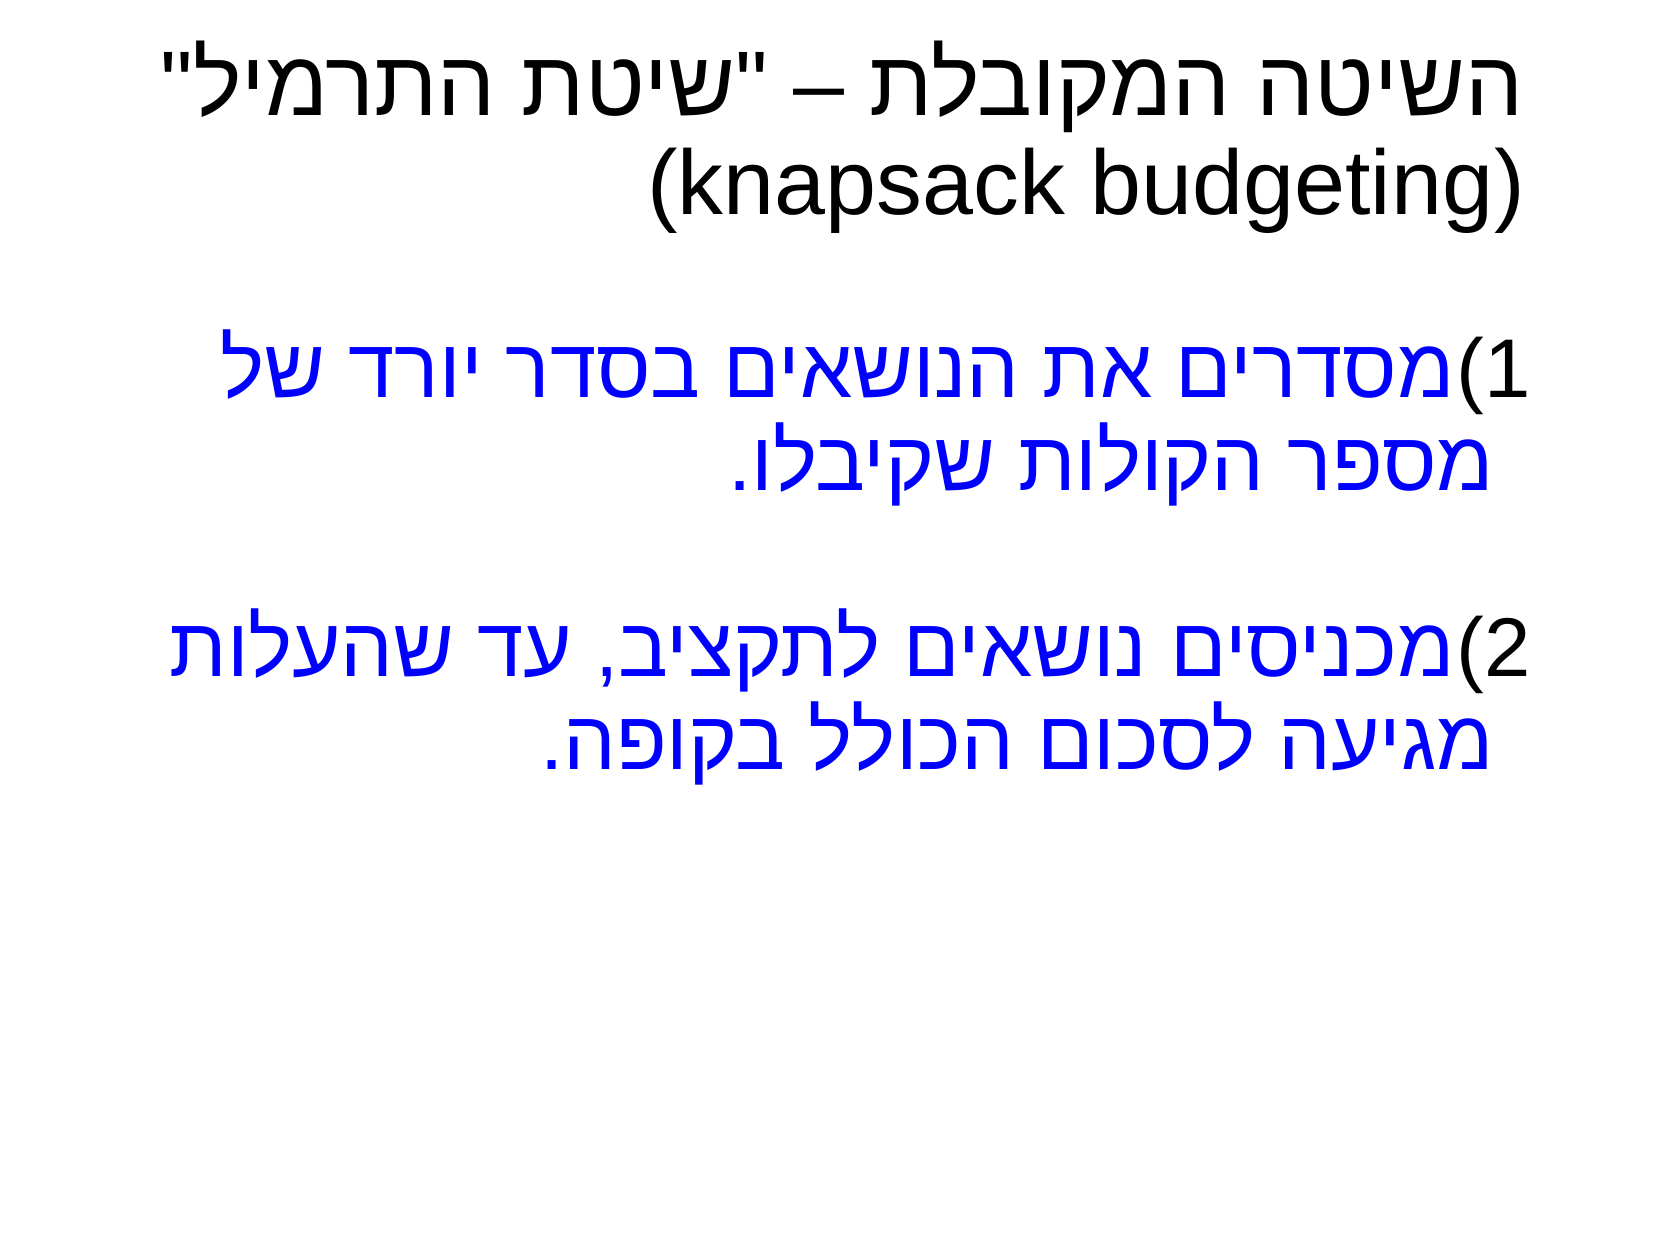

# השיטה המקובלת – "שיטת התרמיל" (knapsack budgeting)
מסדרים את הנושאים בסדר יורד של מספר הקולות שקיבלו.
מכניסים נושאים לתקציב, עד שהעלות מגיעה לסכום הכולל בקופה.